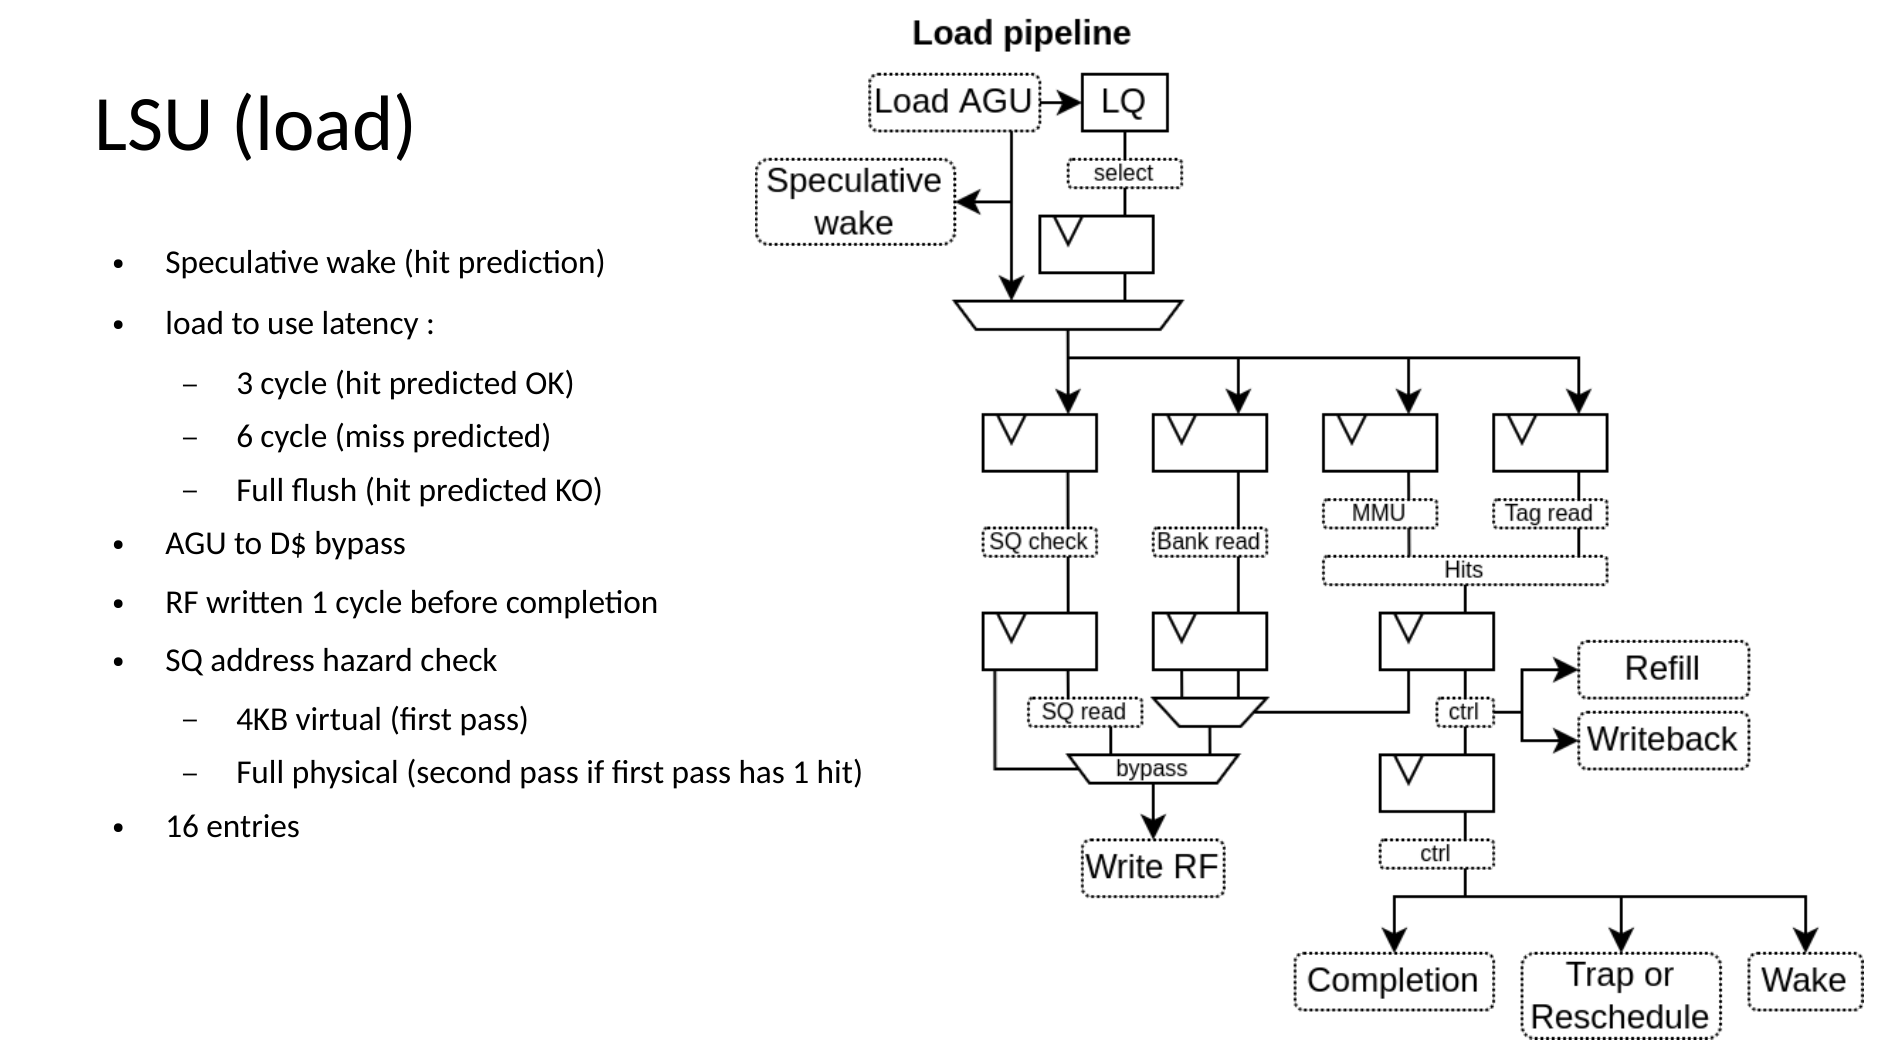

# LSU (load)
Speculative wake (hit prediction)
load to use latency :
3 cycle (hit predicted OK)
6 cycle (miss predicted)
Full flush (hit predicted KO)
AGU to D$ bypass
RF written 1 cycle before completion
SQ address hazard check
4KB virtual (first pass)
Full physical (second pass if first pass has 1 hit)
16 entries